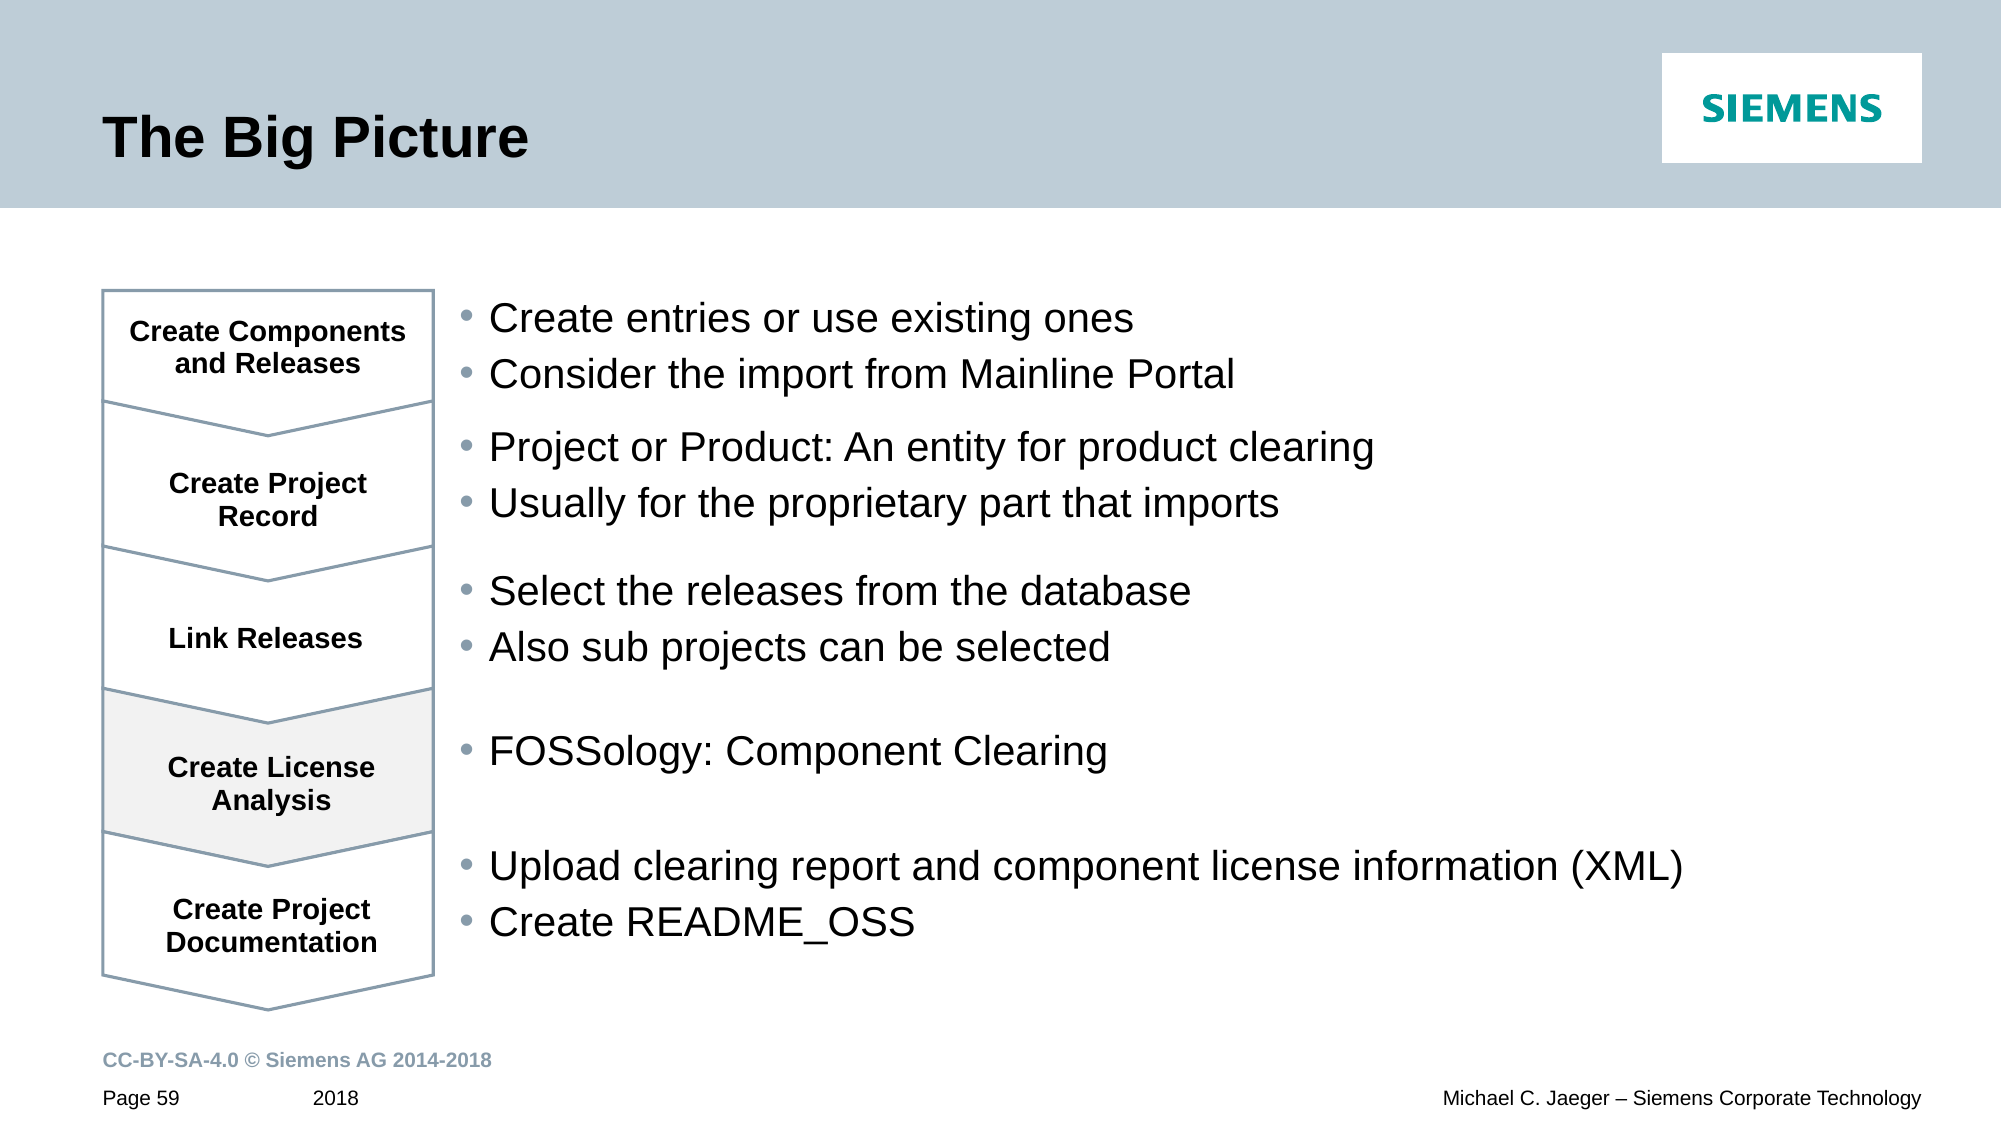

# The Big Picture
Create entries or use existing ones
Consider the import from Mainline Portal
Create Components and Releases
Project or Product: An entity for product clearing
Usually for the proprietary part that imports
Create Project
Record
Select the releases from the database
Also sub projects can be selected
Link Releases
FOSSology: Component Clearing
Create License Analysis
Upload clearing report and component license information (XML)
Create README_OSS
Create Project Documentation